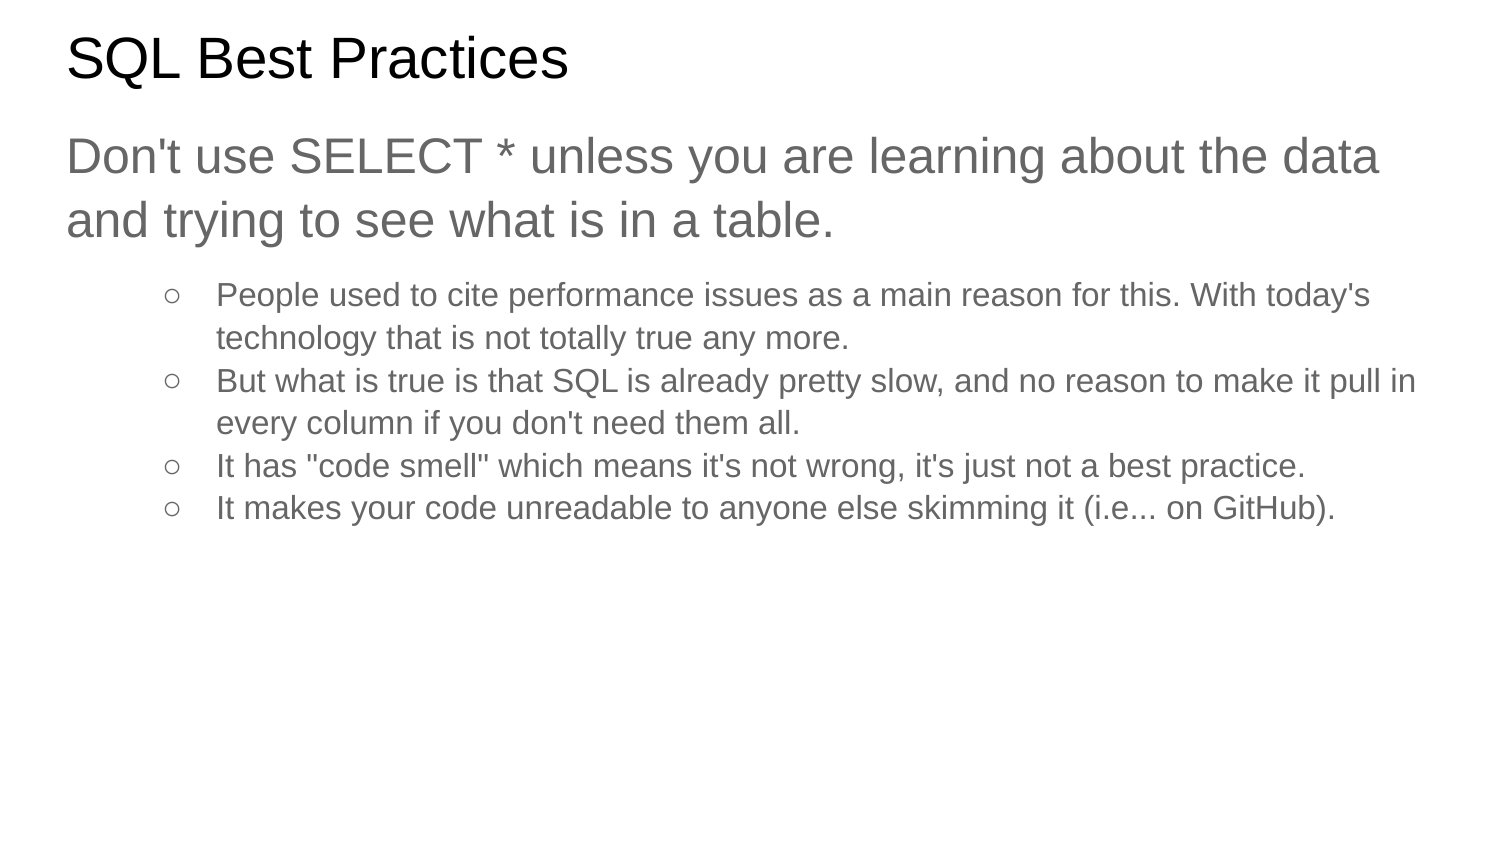

# SQL Best Practices
Don't use SELECT * unless you are learning about the data and trying to see what is in a table.
People used to cite performance issues as a main reason for this. With today's technology that is not totally true any more.
But what is true is that SQL is already pretty slow, and no reason to make it pull in every column if you don't need them all.
It has "code smell" which means it's not wrong, it's just not a best practice.
It makes your code unreadable to anyone else skimming it (i.e... on GitHub).